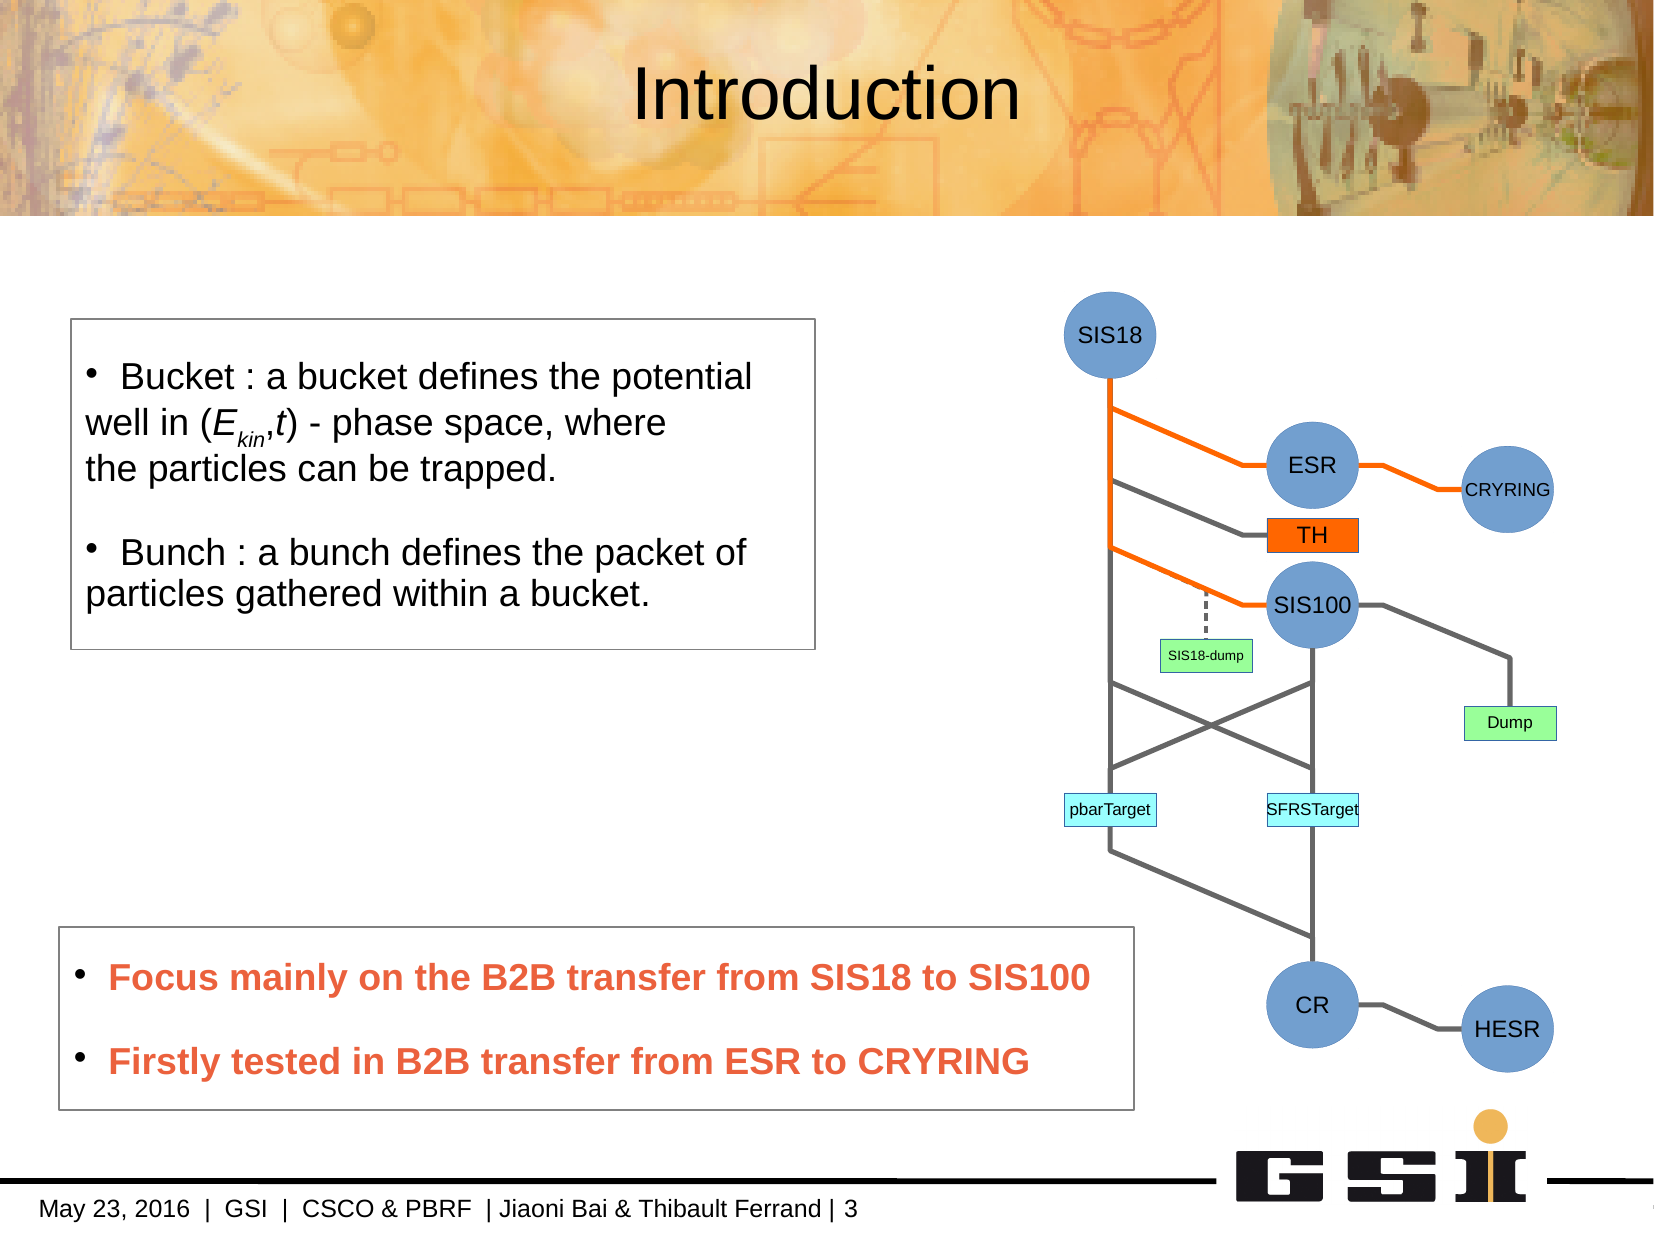

# Introduction
Bucket : a bucket defines the potential
well in (Ekin,t) - phase space, where
the particles can be trapped.
Bunch : a bunch defines the packet of
particles gathered within a bucket.
Focus mainly on the B2B transfer from SIS18 to SIS100
Firstly tested in B2B transfer from ESR to CRYRING
3
May 23, 2016 | GSI | CSCO & PBRF | Jiaoni Bai & Thibault Ferrand | 2